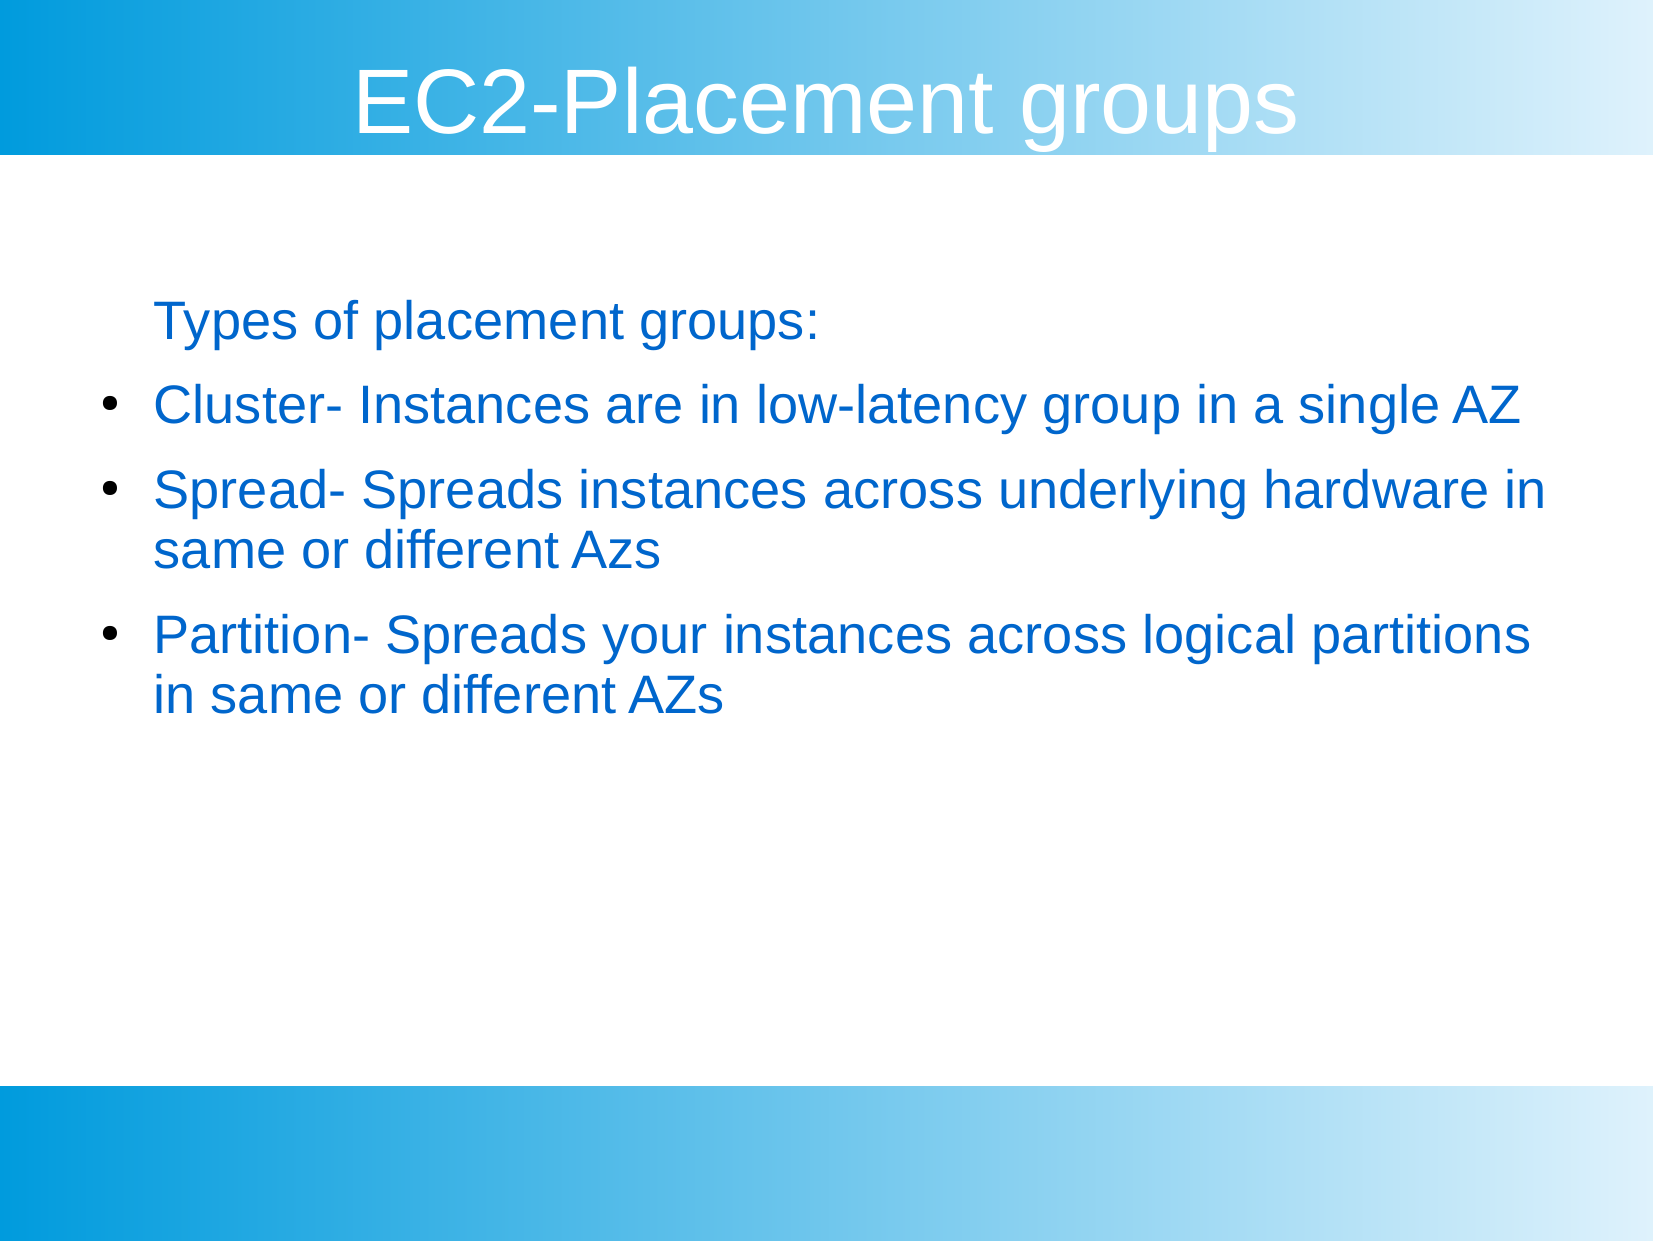

# EC2-Placement groups
Types of placement groups:
Cluster- Instances are in low-latency group in a single AZ
Spread- Spreads instances across underlying hardware in same or different Azs
Partition- Spreads your instances across logical partitions in same or different AZs